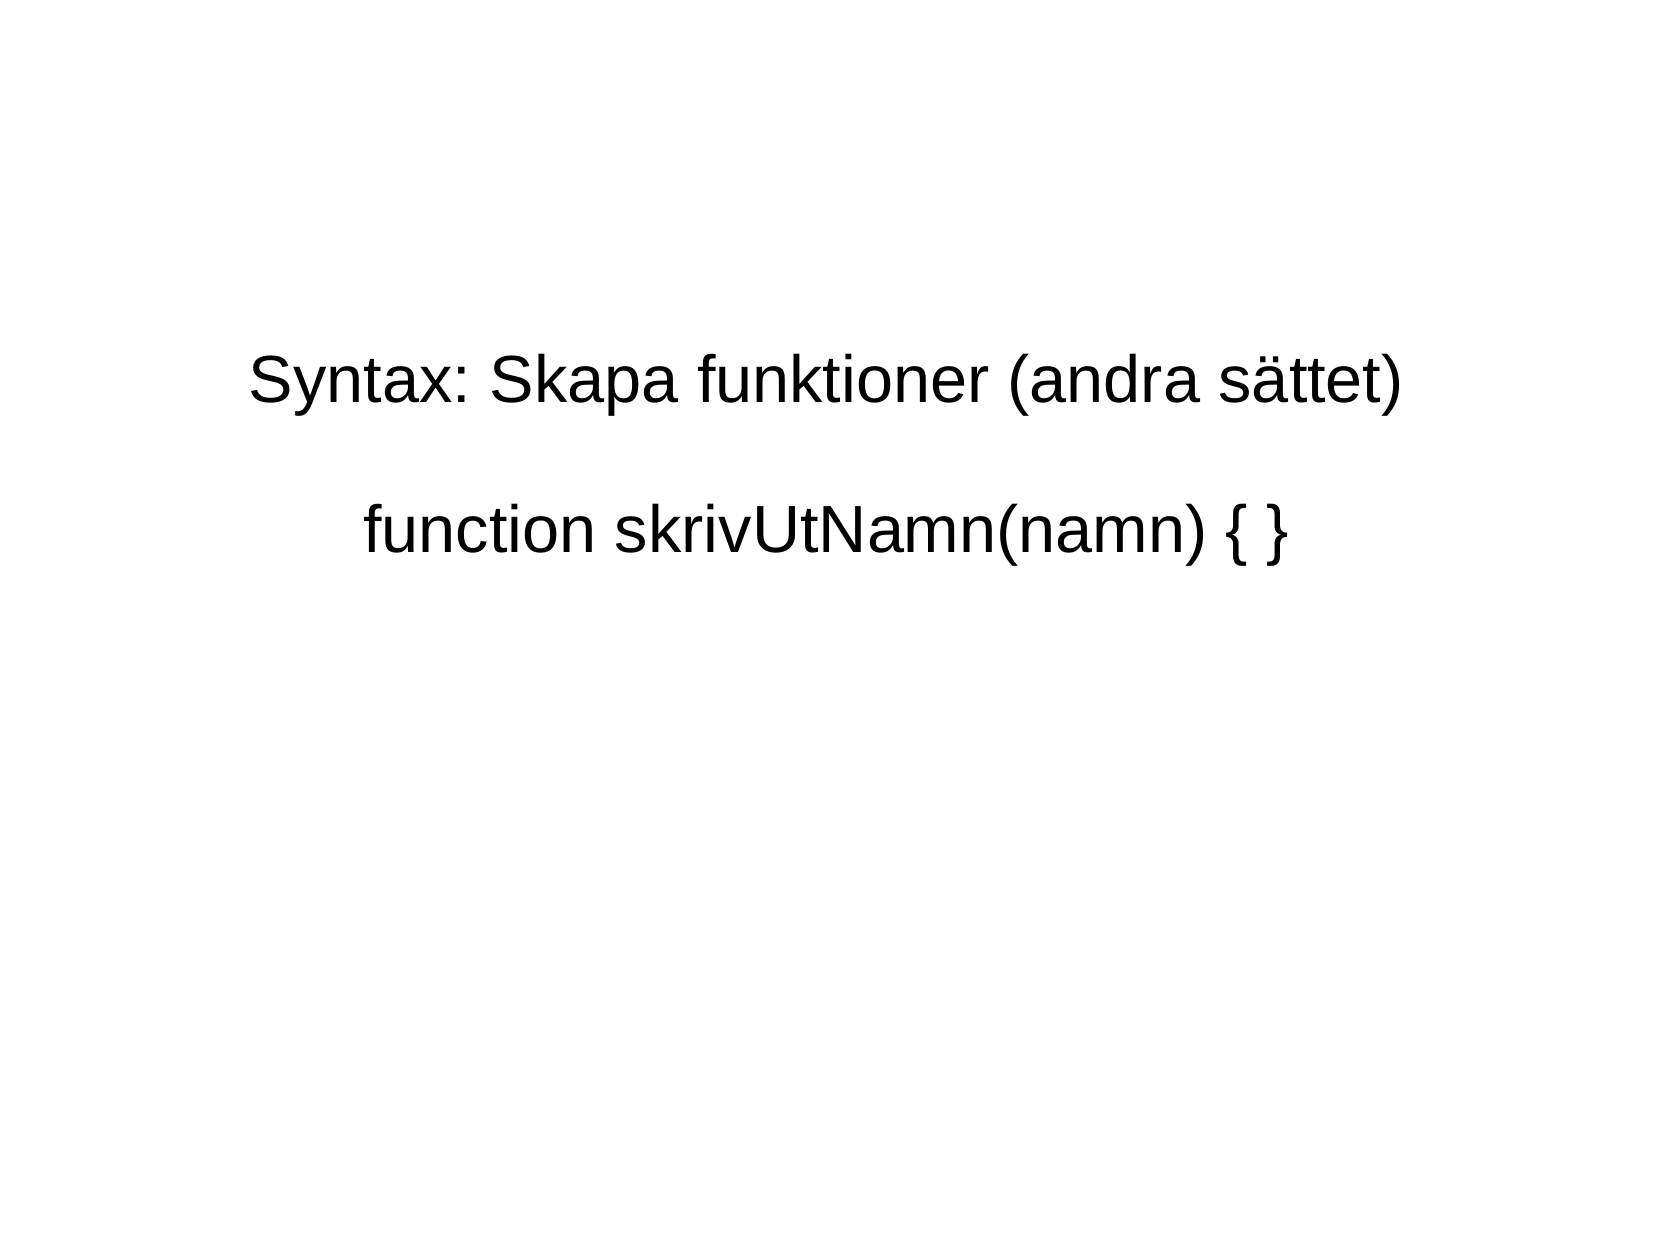

# Syntax: Skapa funktioner (andra sättet)
function skrivUtNamn(namn) { }